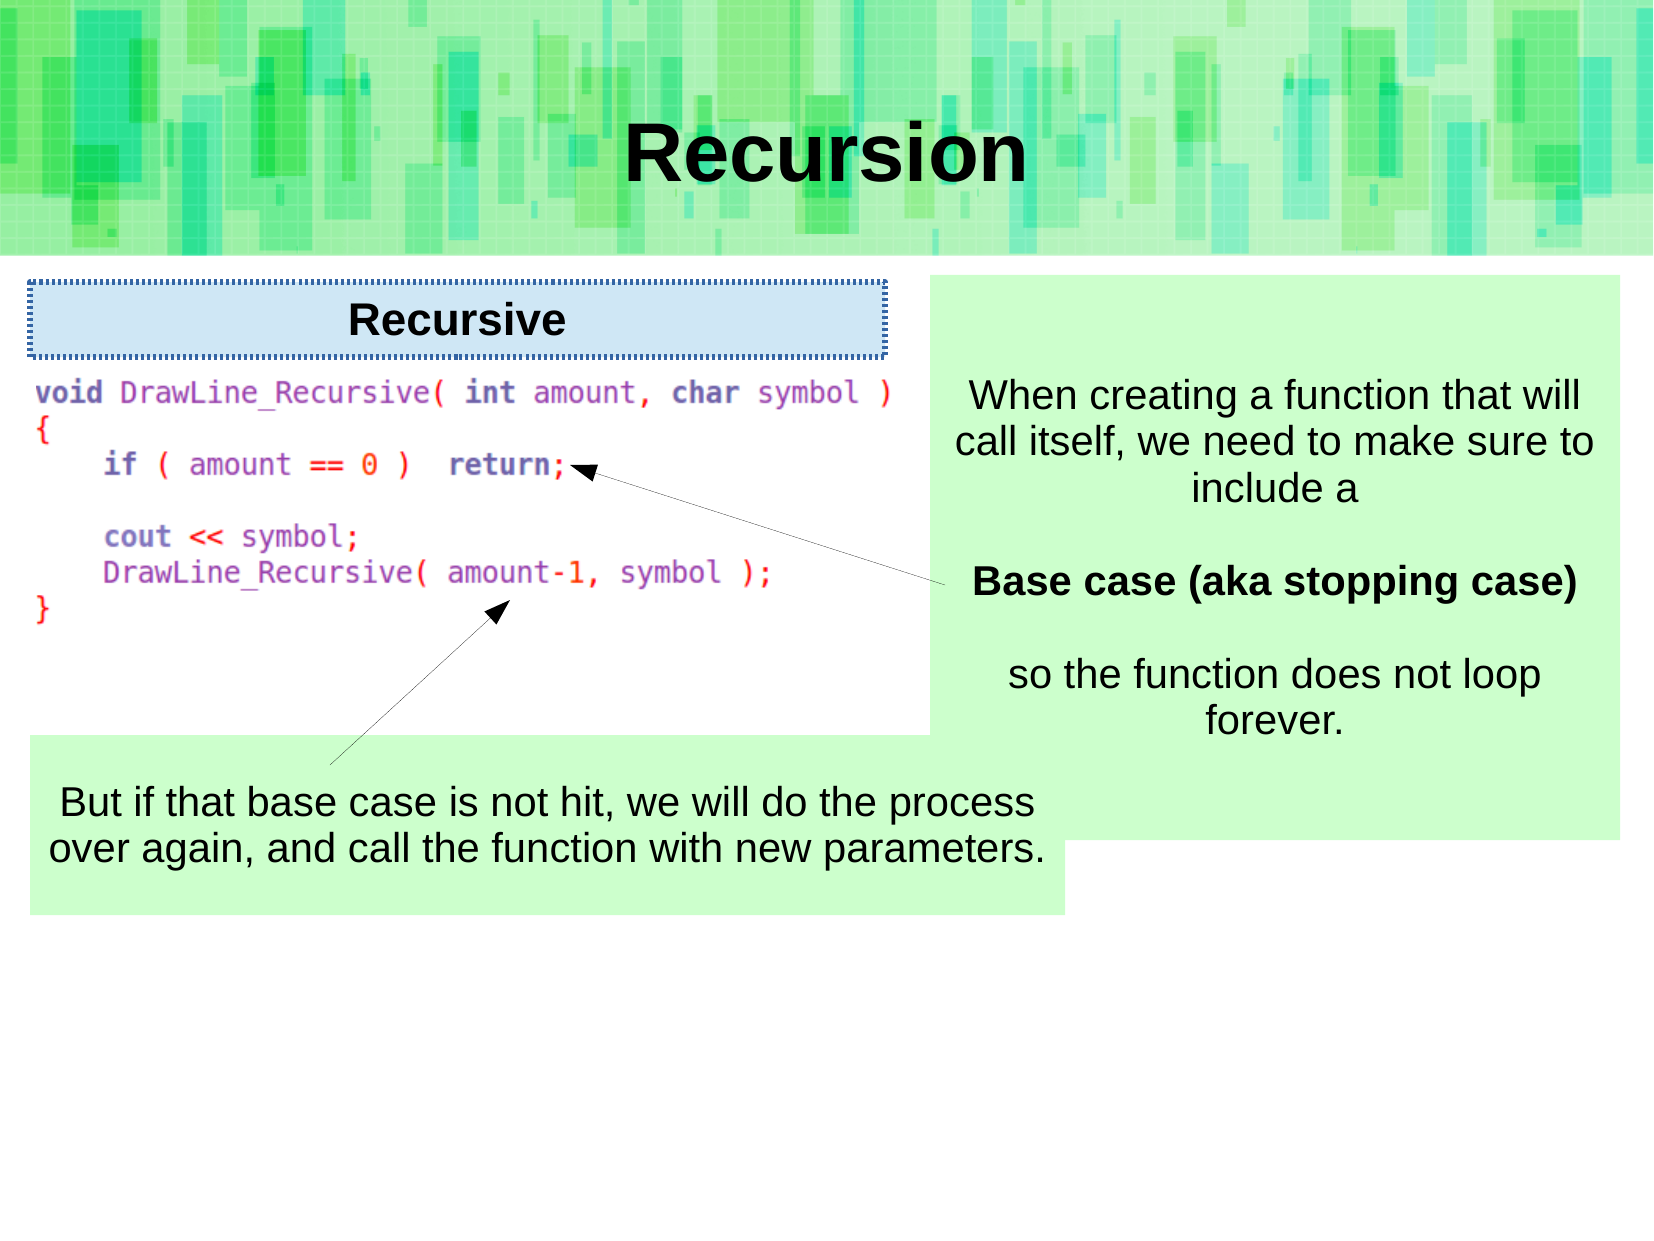

# Recursion
When creating a function that will call itself, we need to make sure to include a
Base case (aka stopping case)
so the function does not loop forever.
Recursive
But if that base case is not hit, we will do the process over again, and call the function with new parameters.